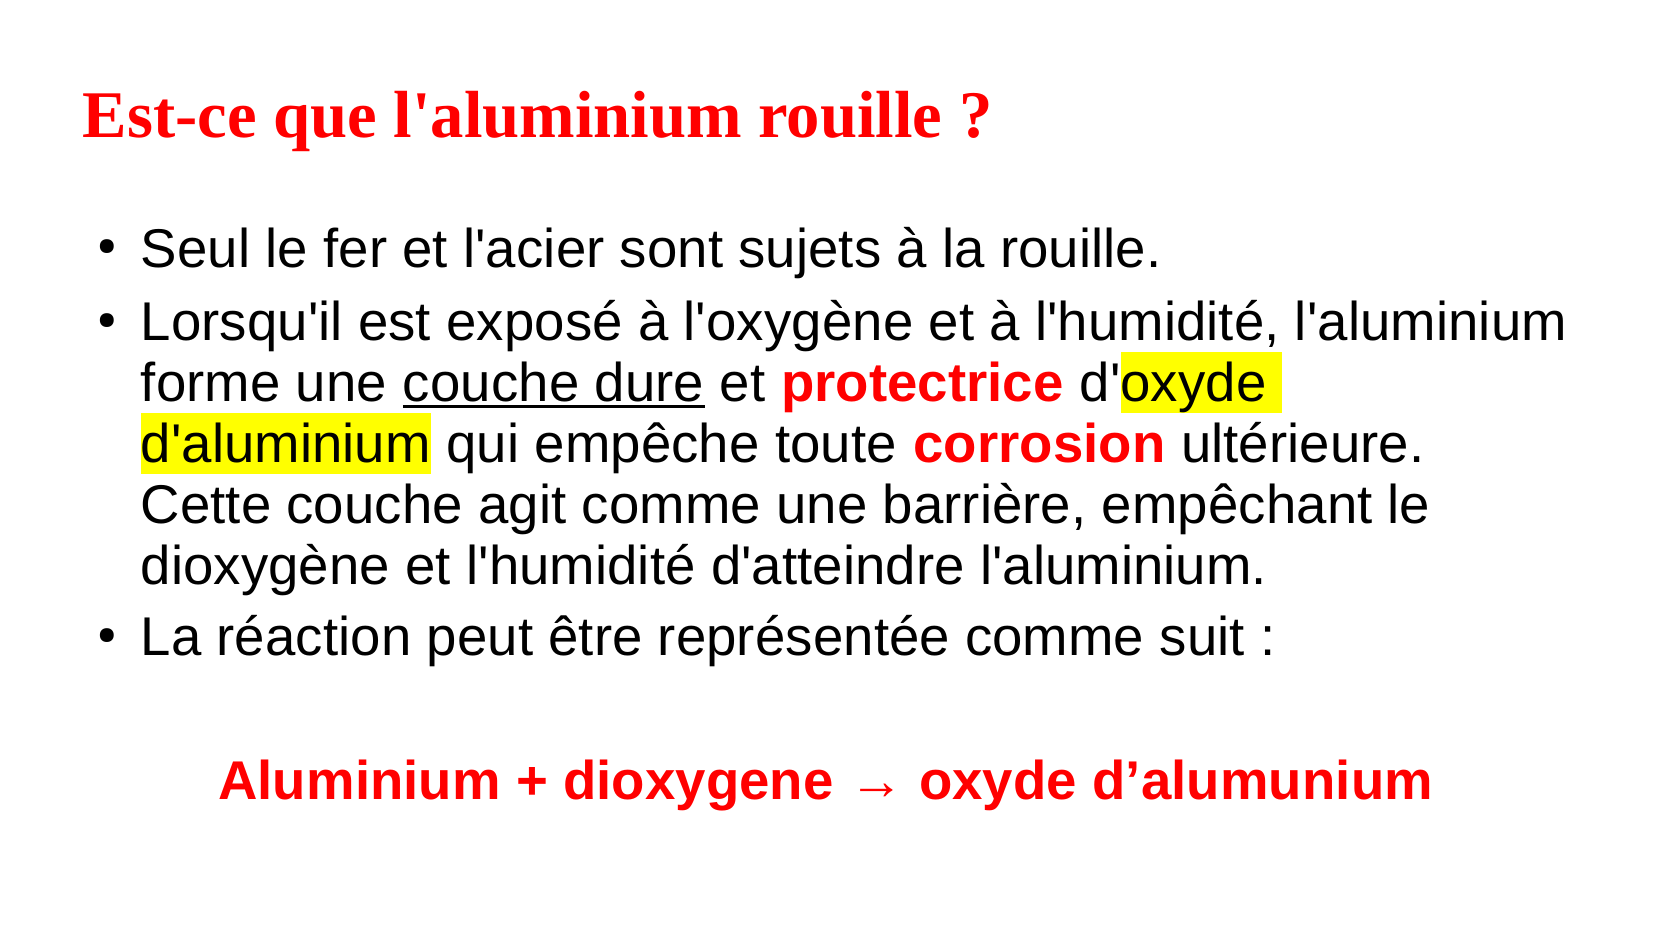

# Est-ce que l'aluminium rouille ?
Seul le fer et l'acier sont sujets à la rouille.
Lorsqu'il est exposé à l'oxygène et à l'humidité, l'aluminium forme une couche dure et protectrice d'oxyde d'aluminium qui empêche toute corrosion ultérieure. Cette couche agit comme une barrière, empêchant le dioxygène et l'humidité d'atteindre l'aluminium.
La réaction peut être représentée comme suit :
Aluminium + dioxygene → oxyde d’alumunium